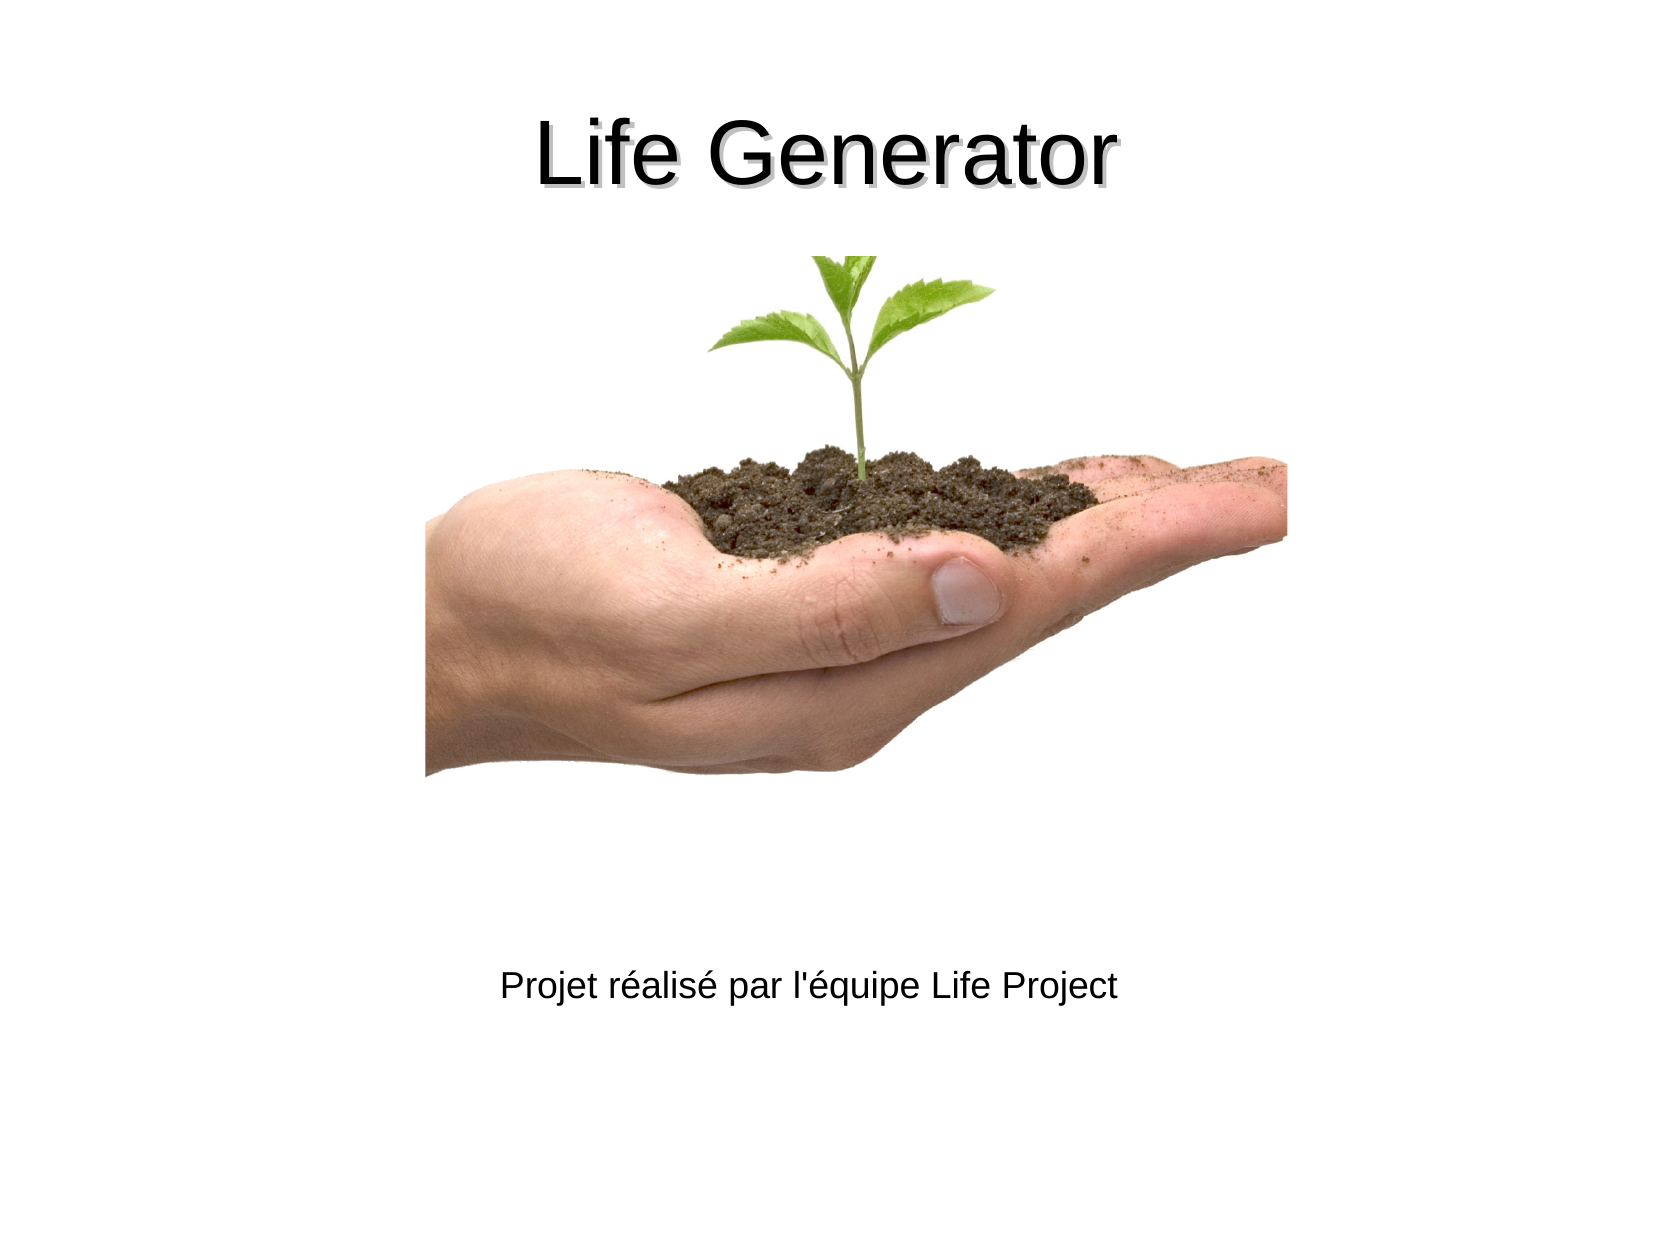

# Life Generator
Projet réalisé par l'équipe Life Project